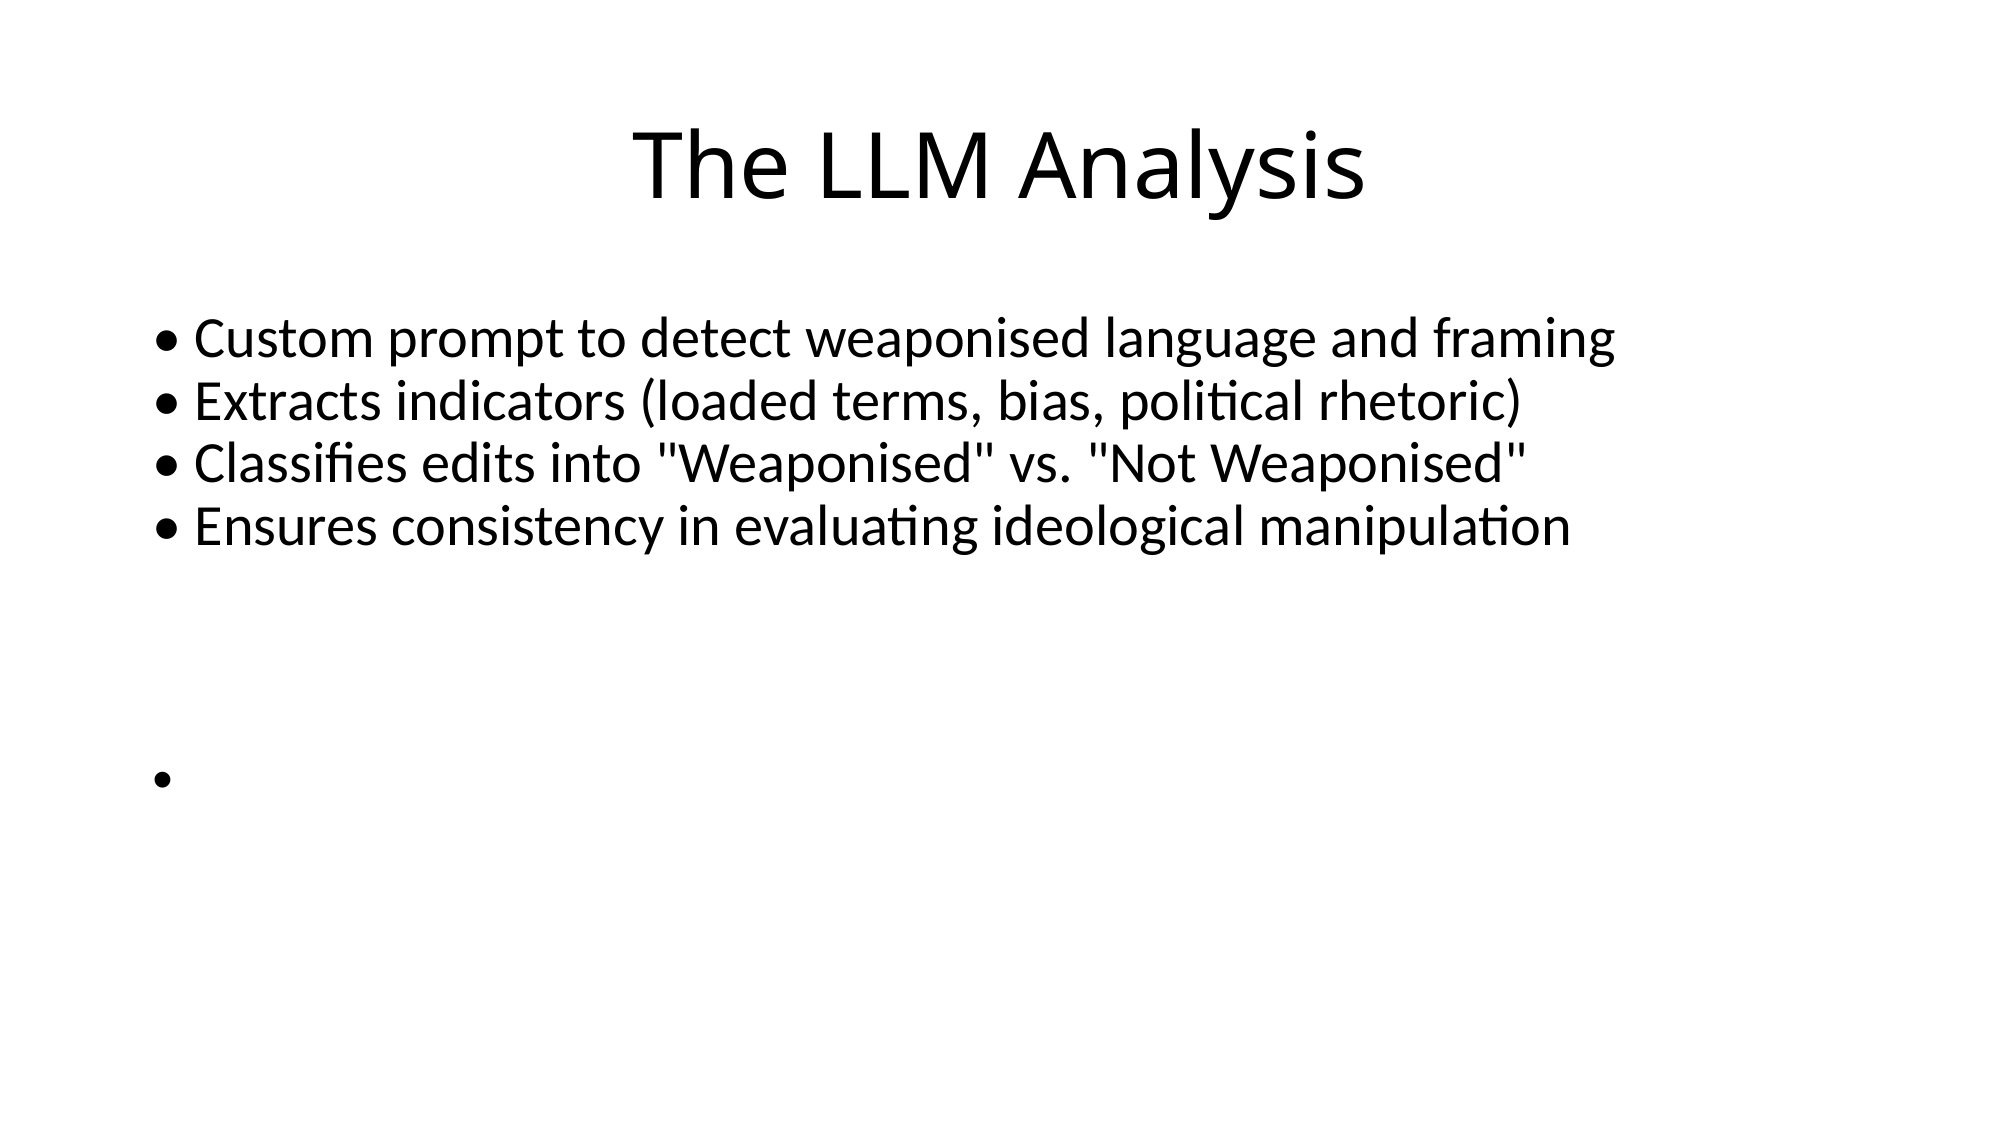

# The LLM Analysis
• Custom prompt to detect weaponised language and framing
• Extracts indicators (loaded terms, bias, political rhetoric)
• Classifies edits into "Weaponised" vs. "Not Weaponised"
• Ensures consistency in evaluating ideological manipulation